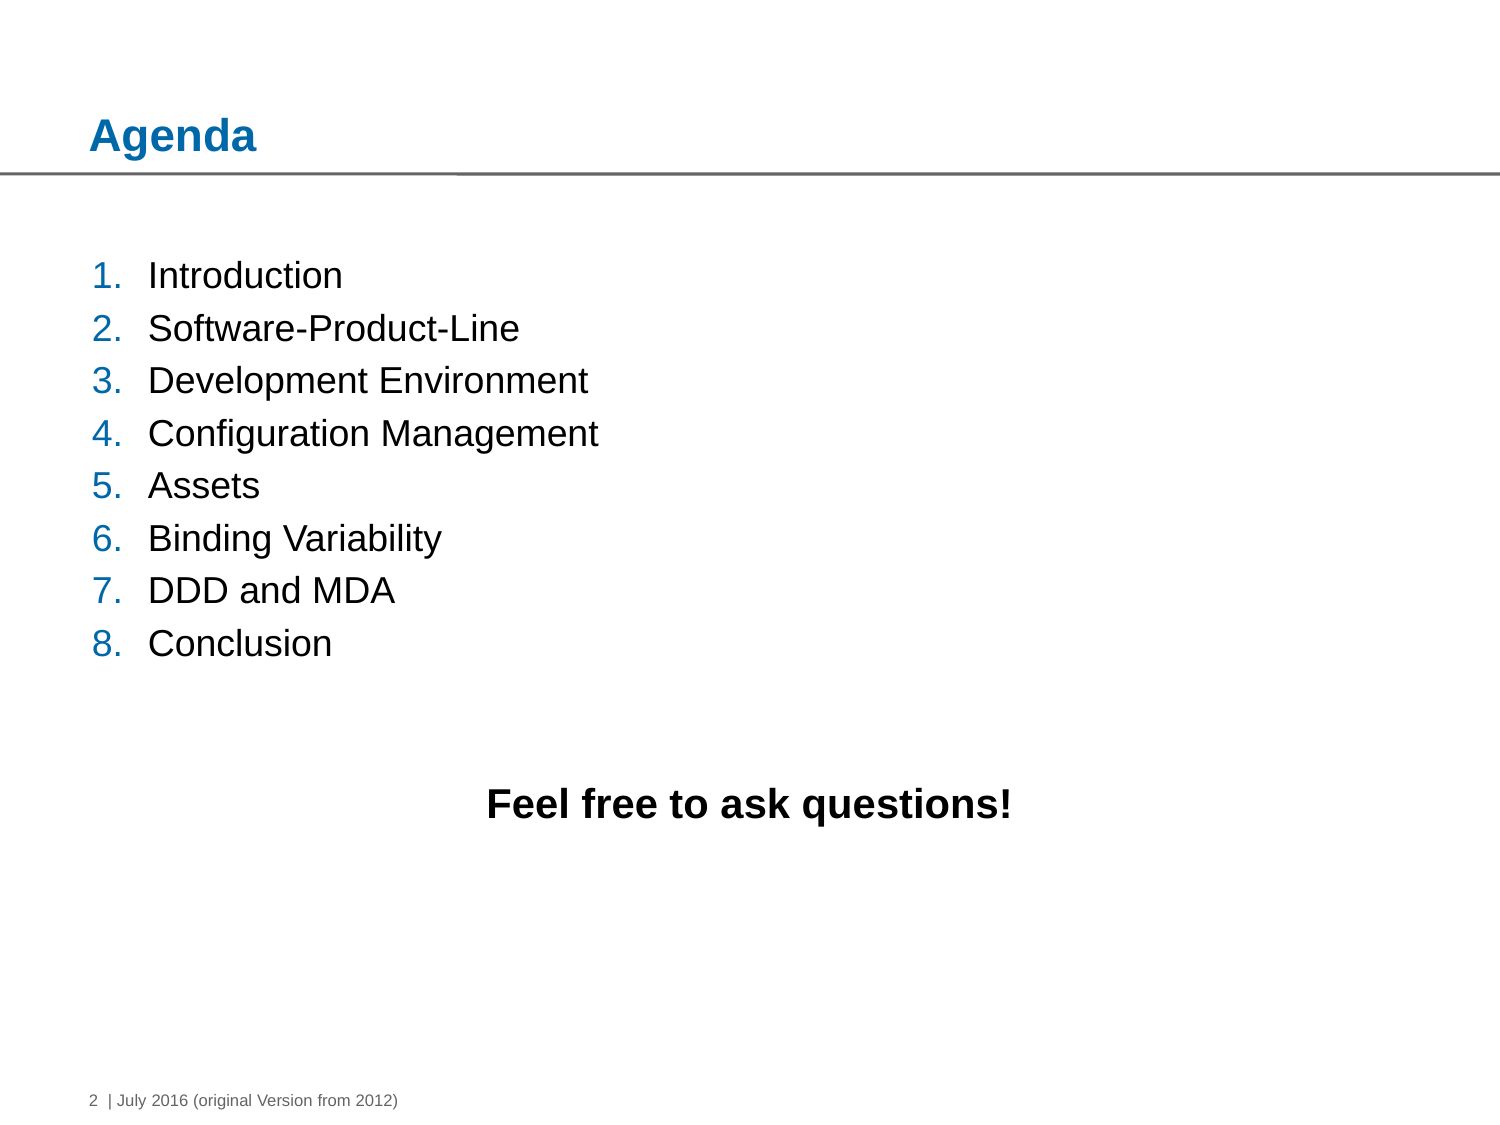

# Agenda
Introduction
Software-Product-Line
Development Environment
Configuration Management
Assets
Binding Variability
DDD and MDA
Conclusion
Feel free to ask questions!